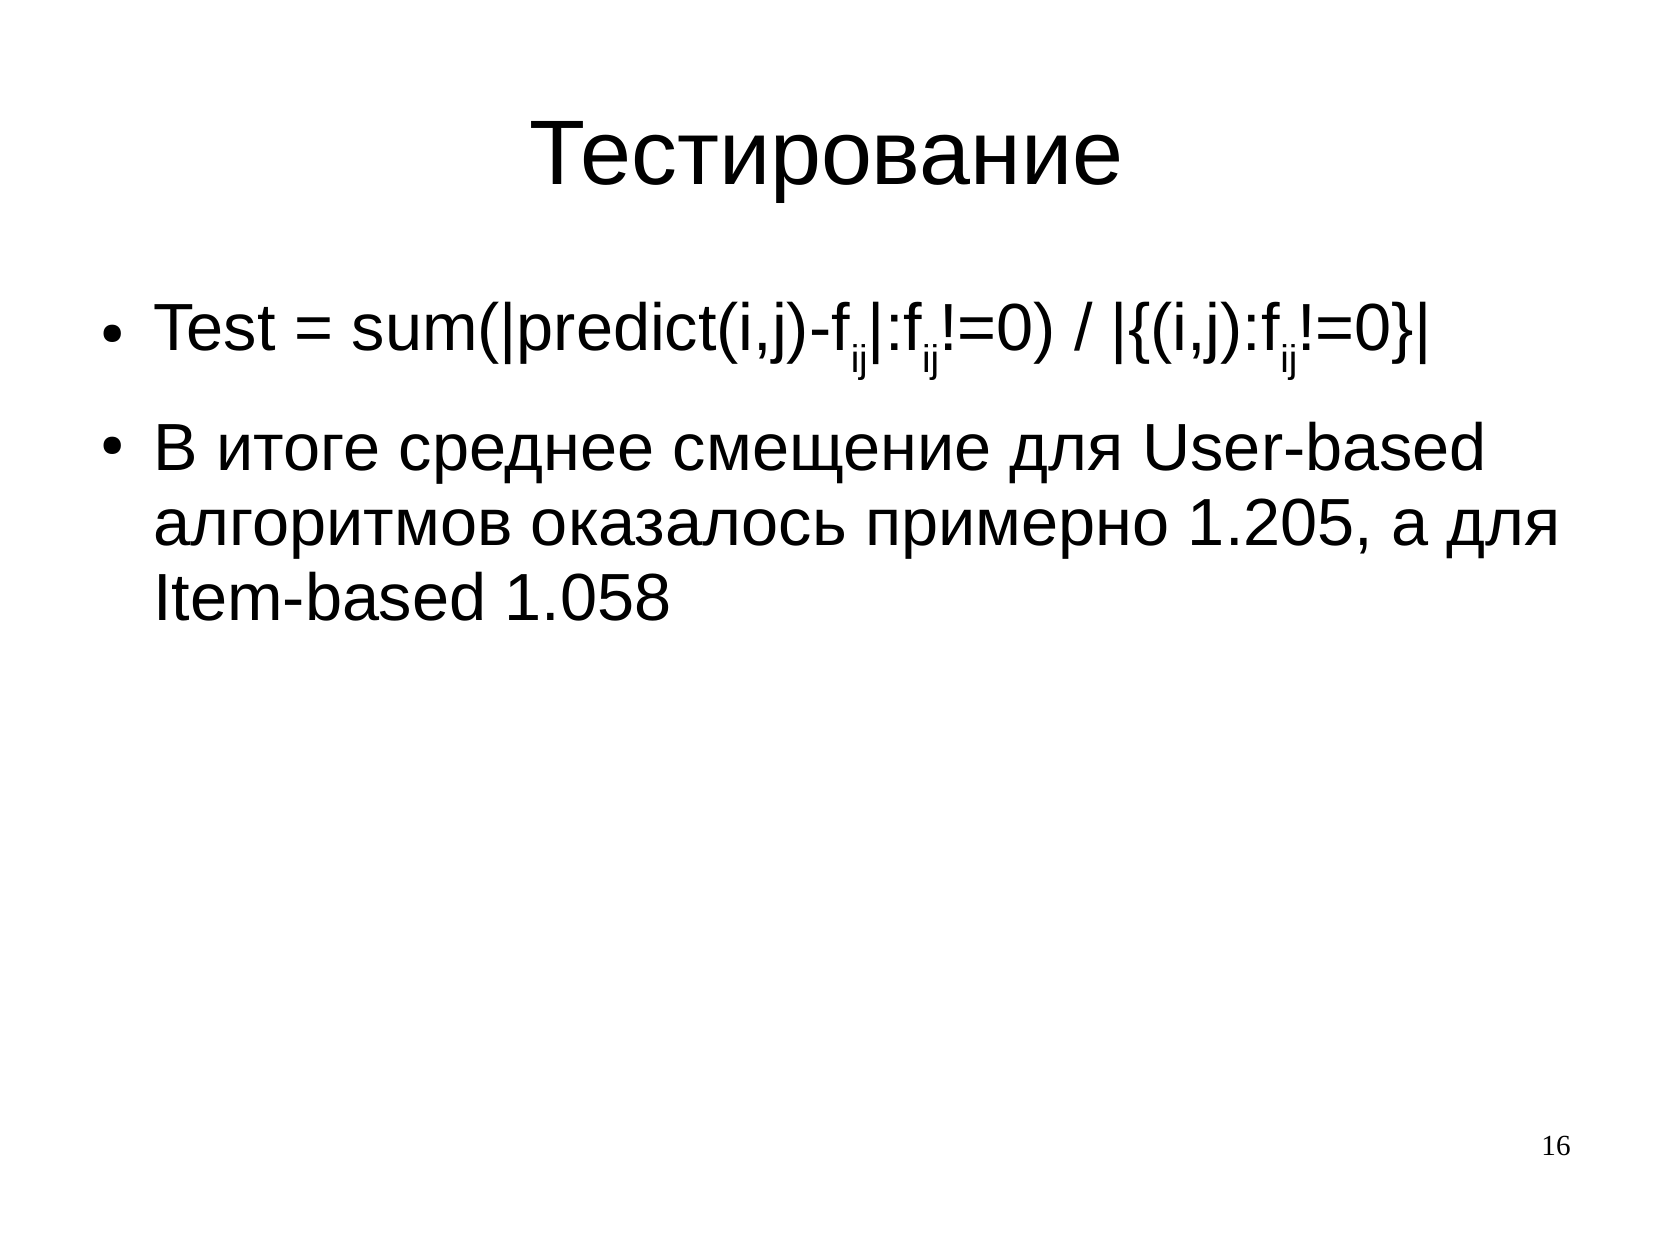

# Тестирование
Test = sum(|predict(i,j)-fij|:fij!=0) / |{(i,j):fij!=0}|
В итоге среднее смещение для User-based алгоритмов оказалось примерно 1.205, а для Item-based 1.058
16